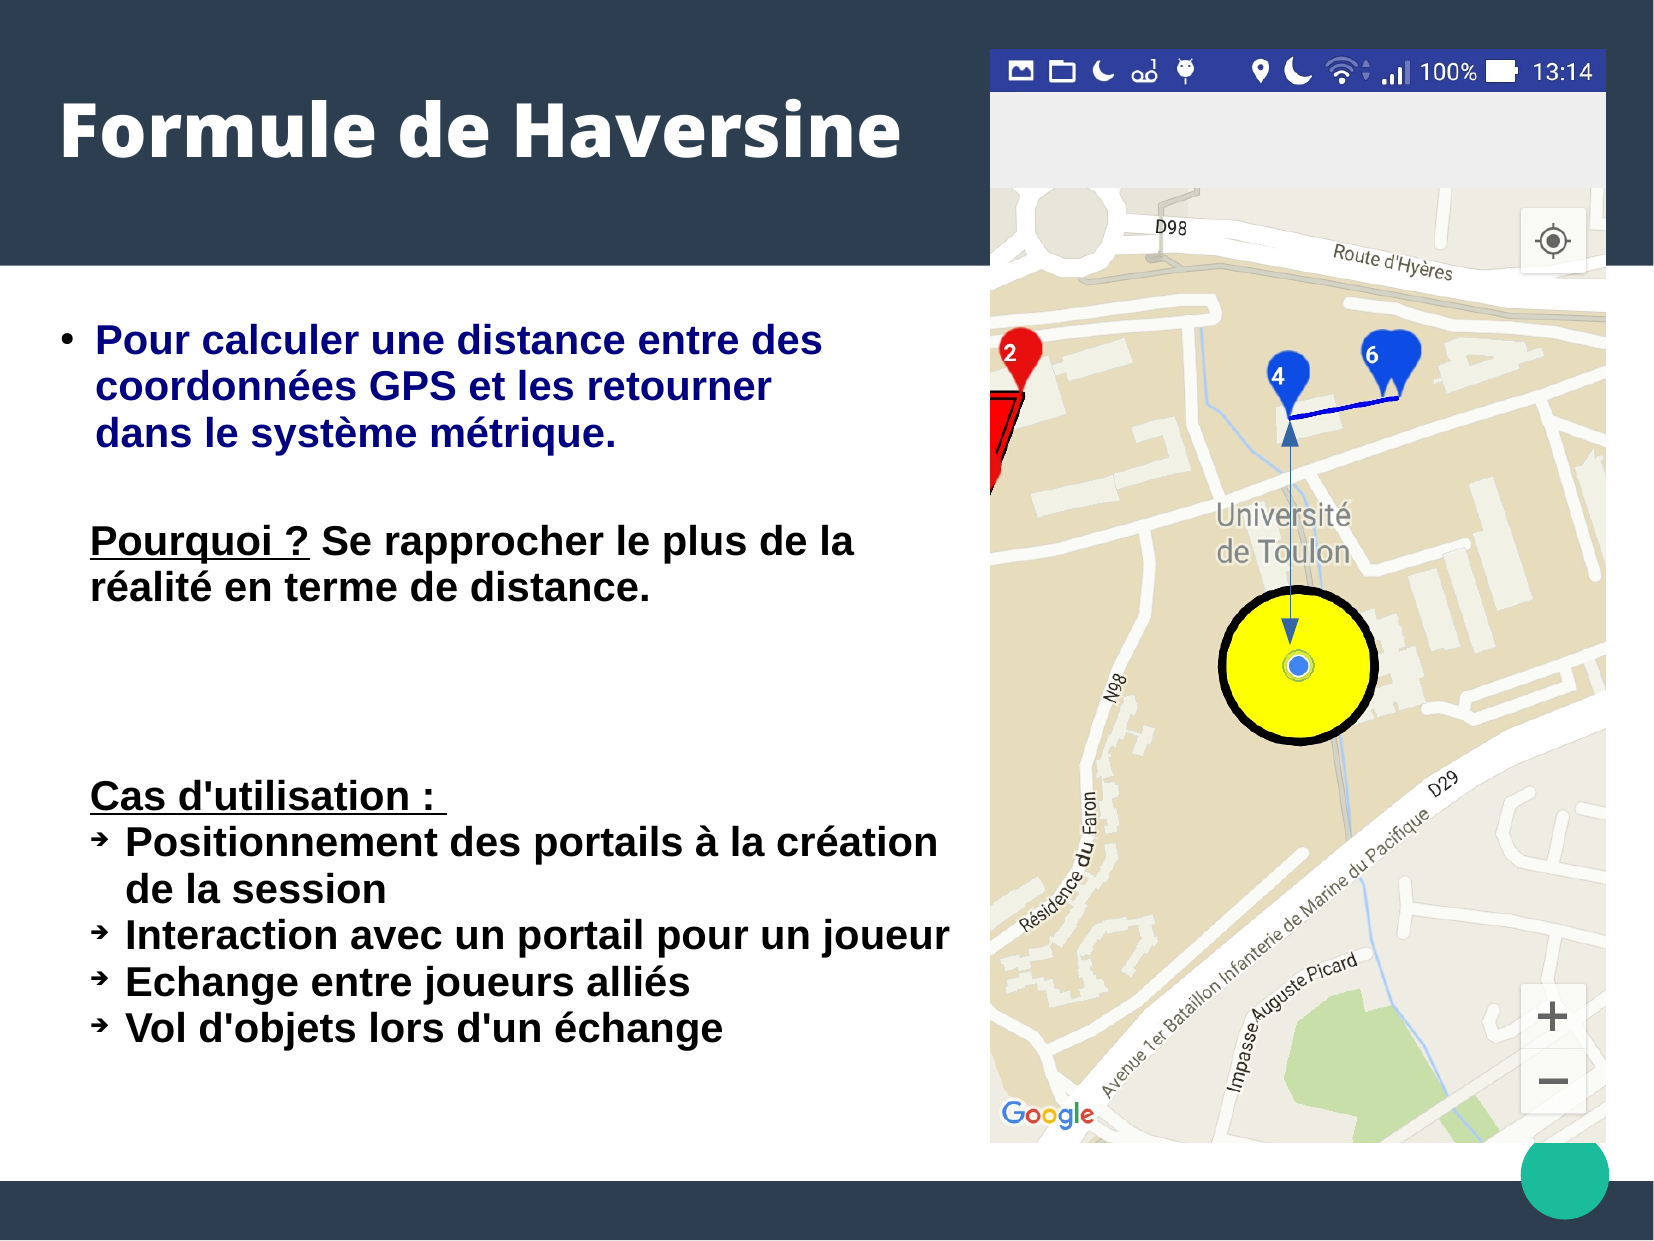

# Formule de Haversine
Pour calculer une distance entre des coordonnées GPS et les retourner dans le système métrique.
Pourquoi ? Se rapprocher le plus de la réalité en terme de distance.
Cas d'utilisation :
Positionnement des portails à la création de la session
Interaction avec un portail pour un joueur
Echange entre joueurs alliés
Vol d'objets lors d'un échange